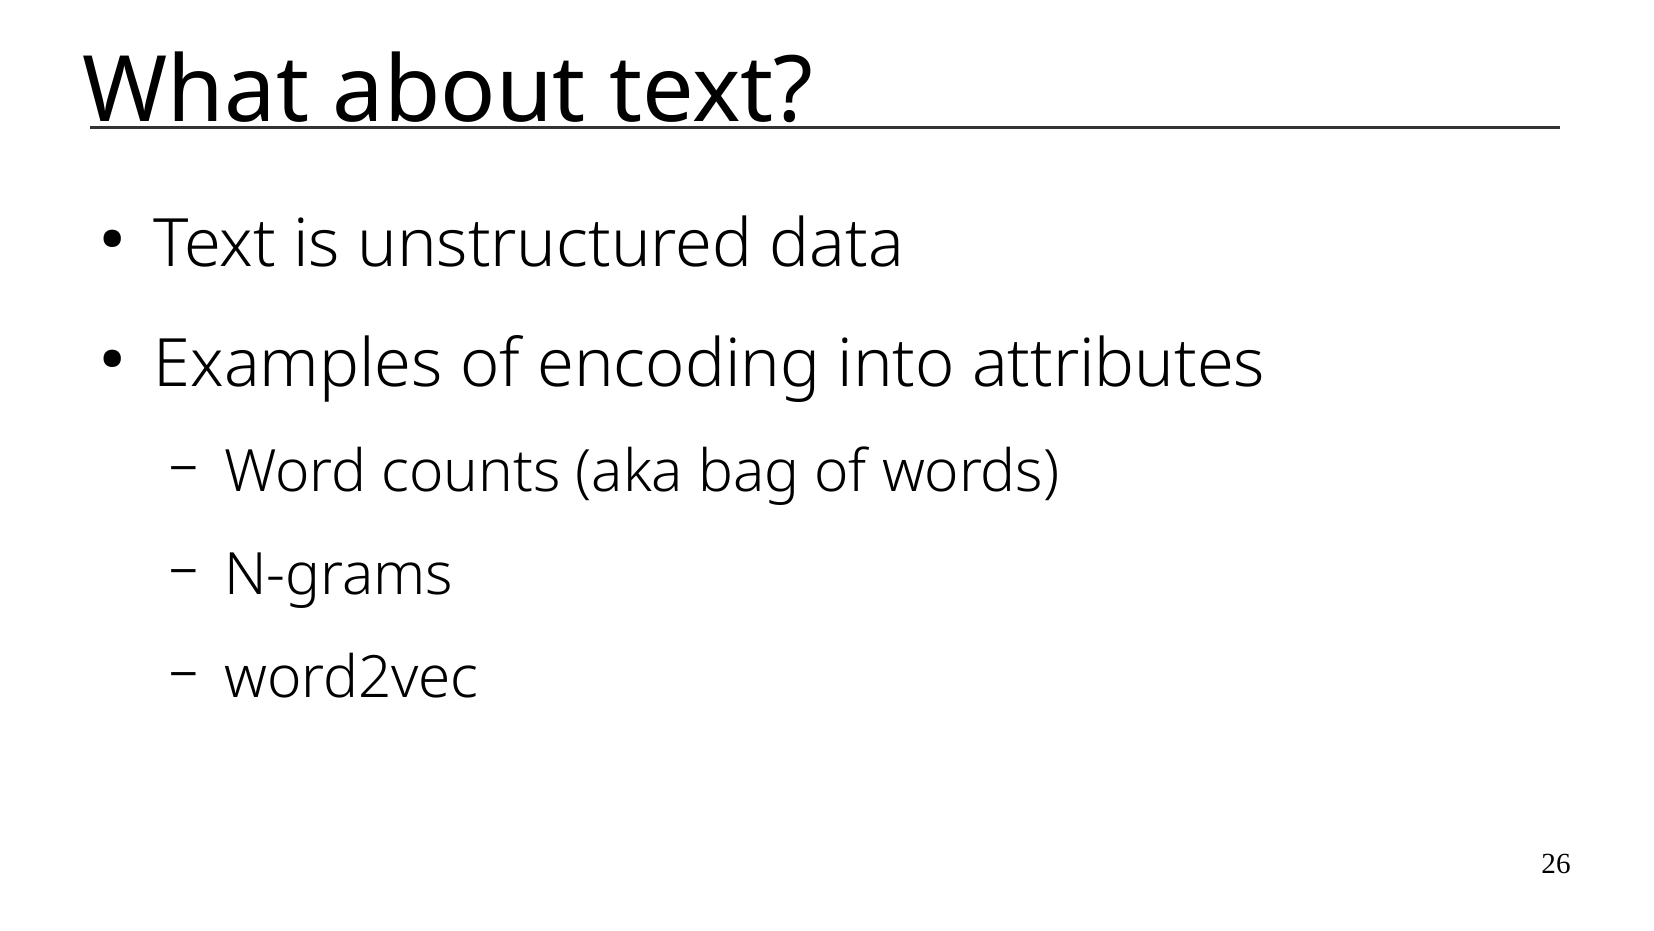

# What about text?
Text is unstructured data
Examples of encoding into attributes
Word counts (aka bag of words)
N-grams
word2vec
26